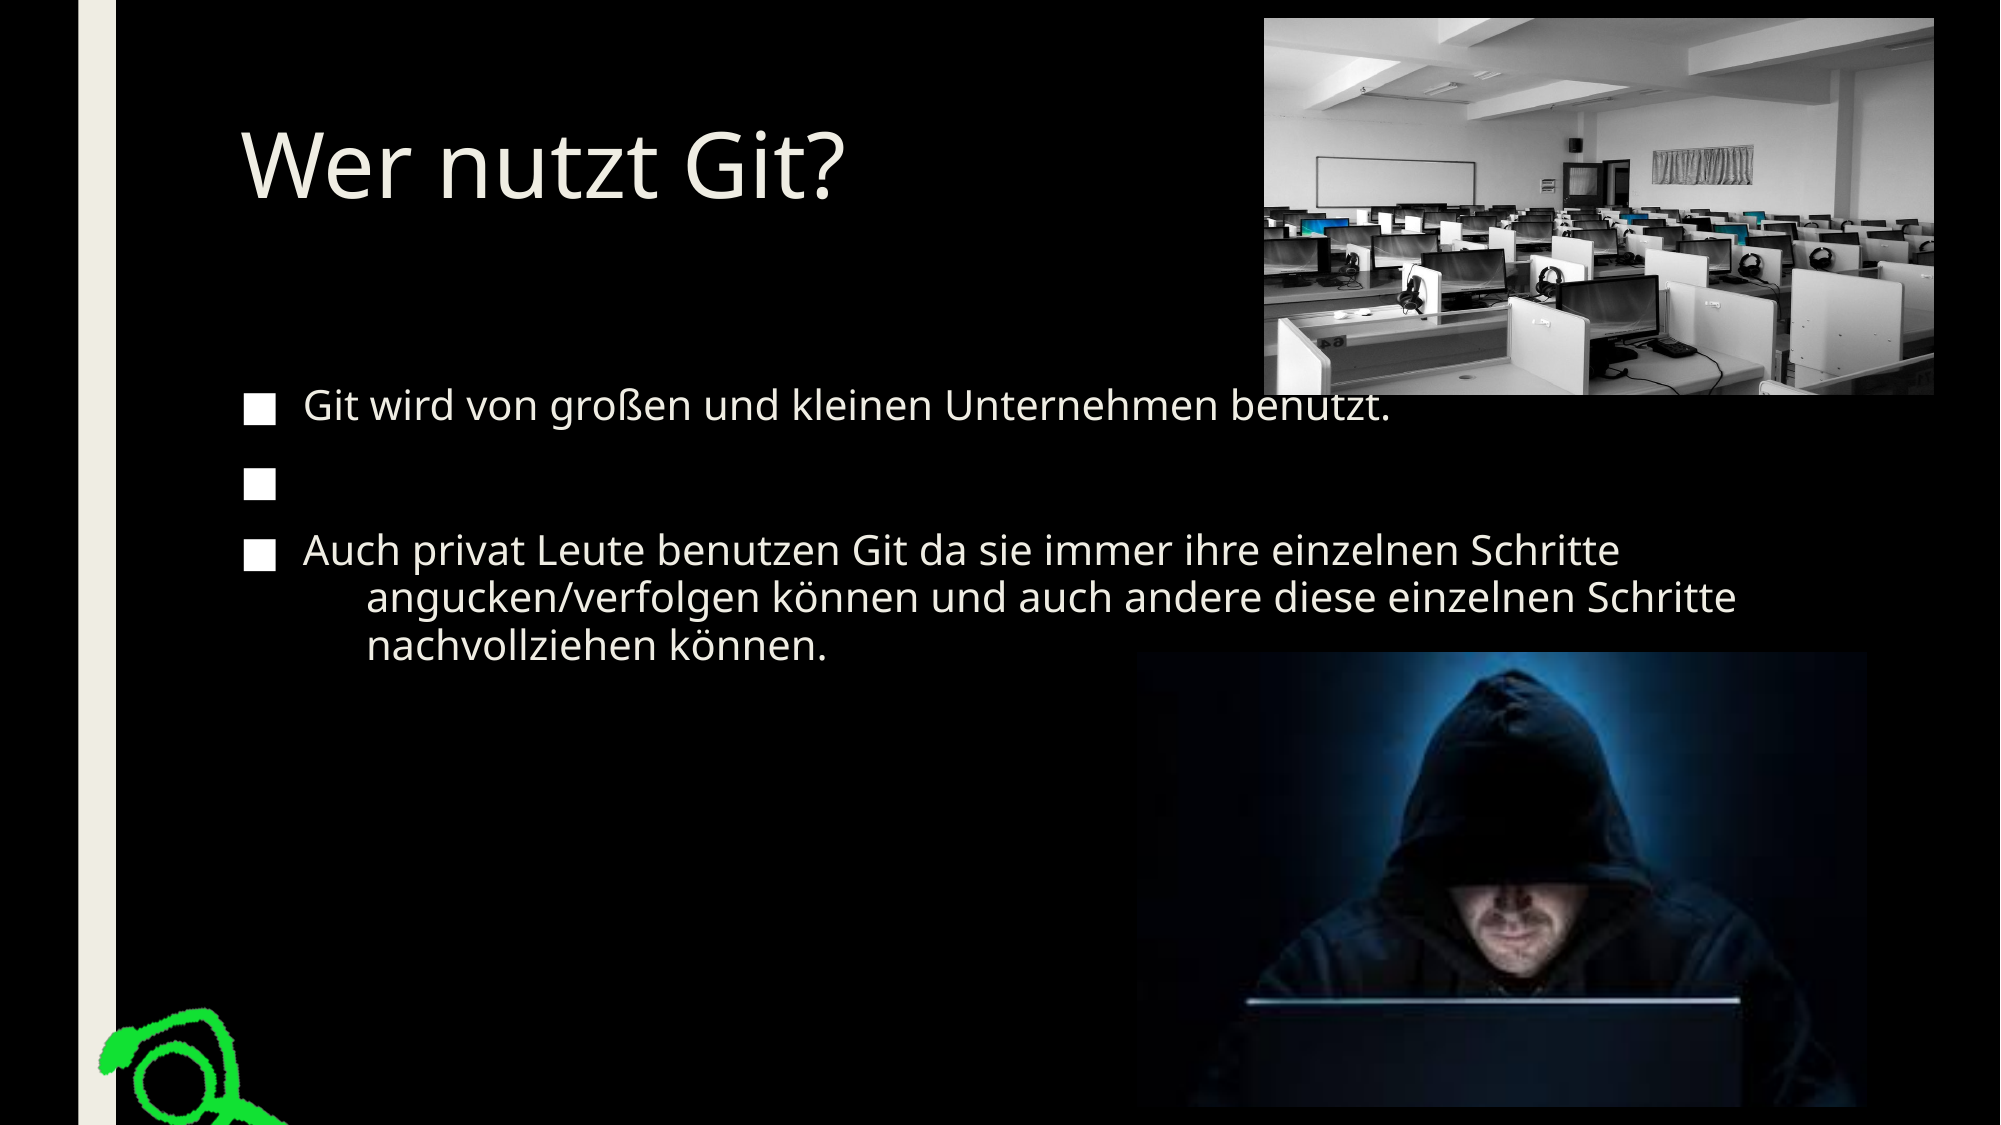

# Wer nutzt Git?
Git wird von großen und kleinen Unternehmen benutzt.
Auch privat Leute benutzen Git da sie immer ihre einzelnen Schritte angucken/verfolgen können und auch andere diese einzelnen Schritte nachvollziehen können.